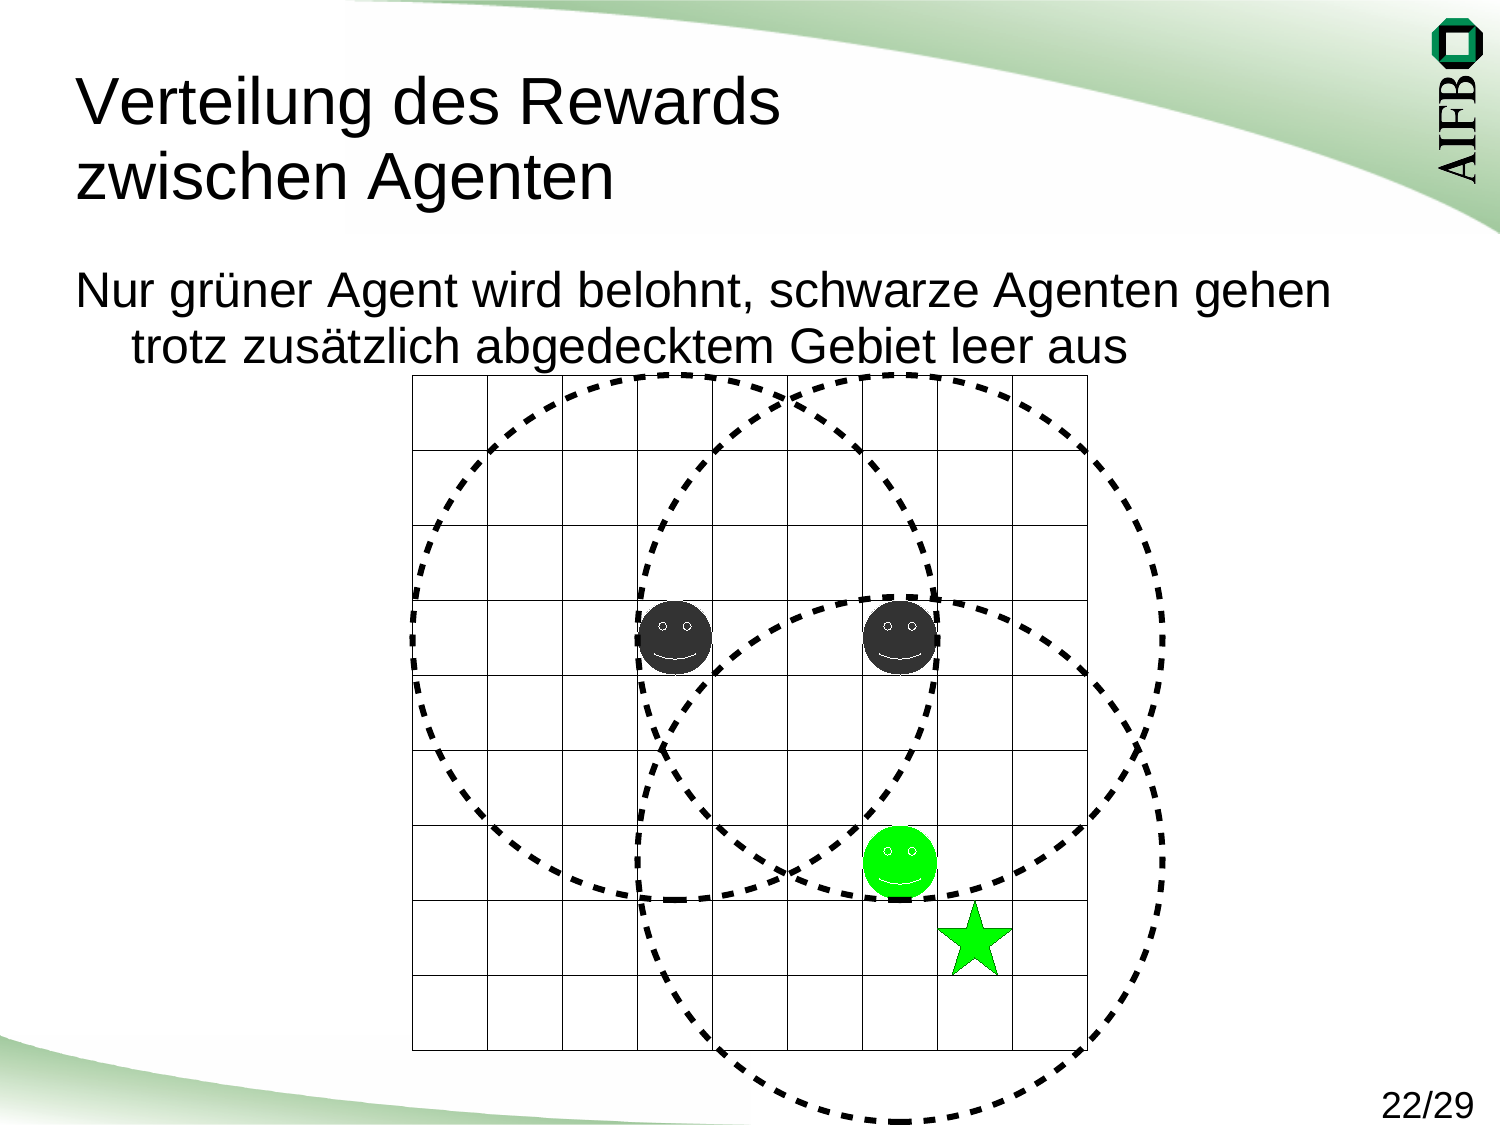

# Verteilung des Rewards zwischen Agenten
Nur grüner Agent wird belohnt, schwarze Agenten gehen trotz zusätzlich abgedecktem Gebiet leer aus
22